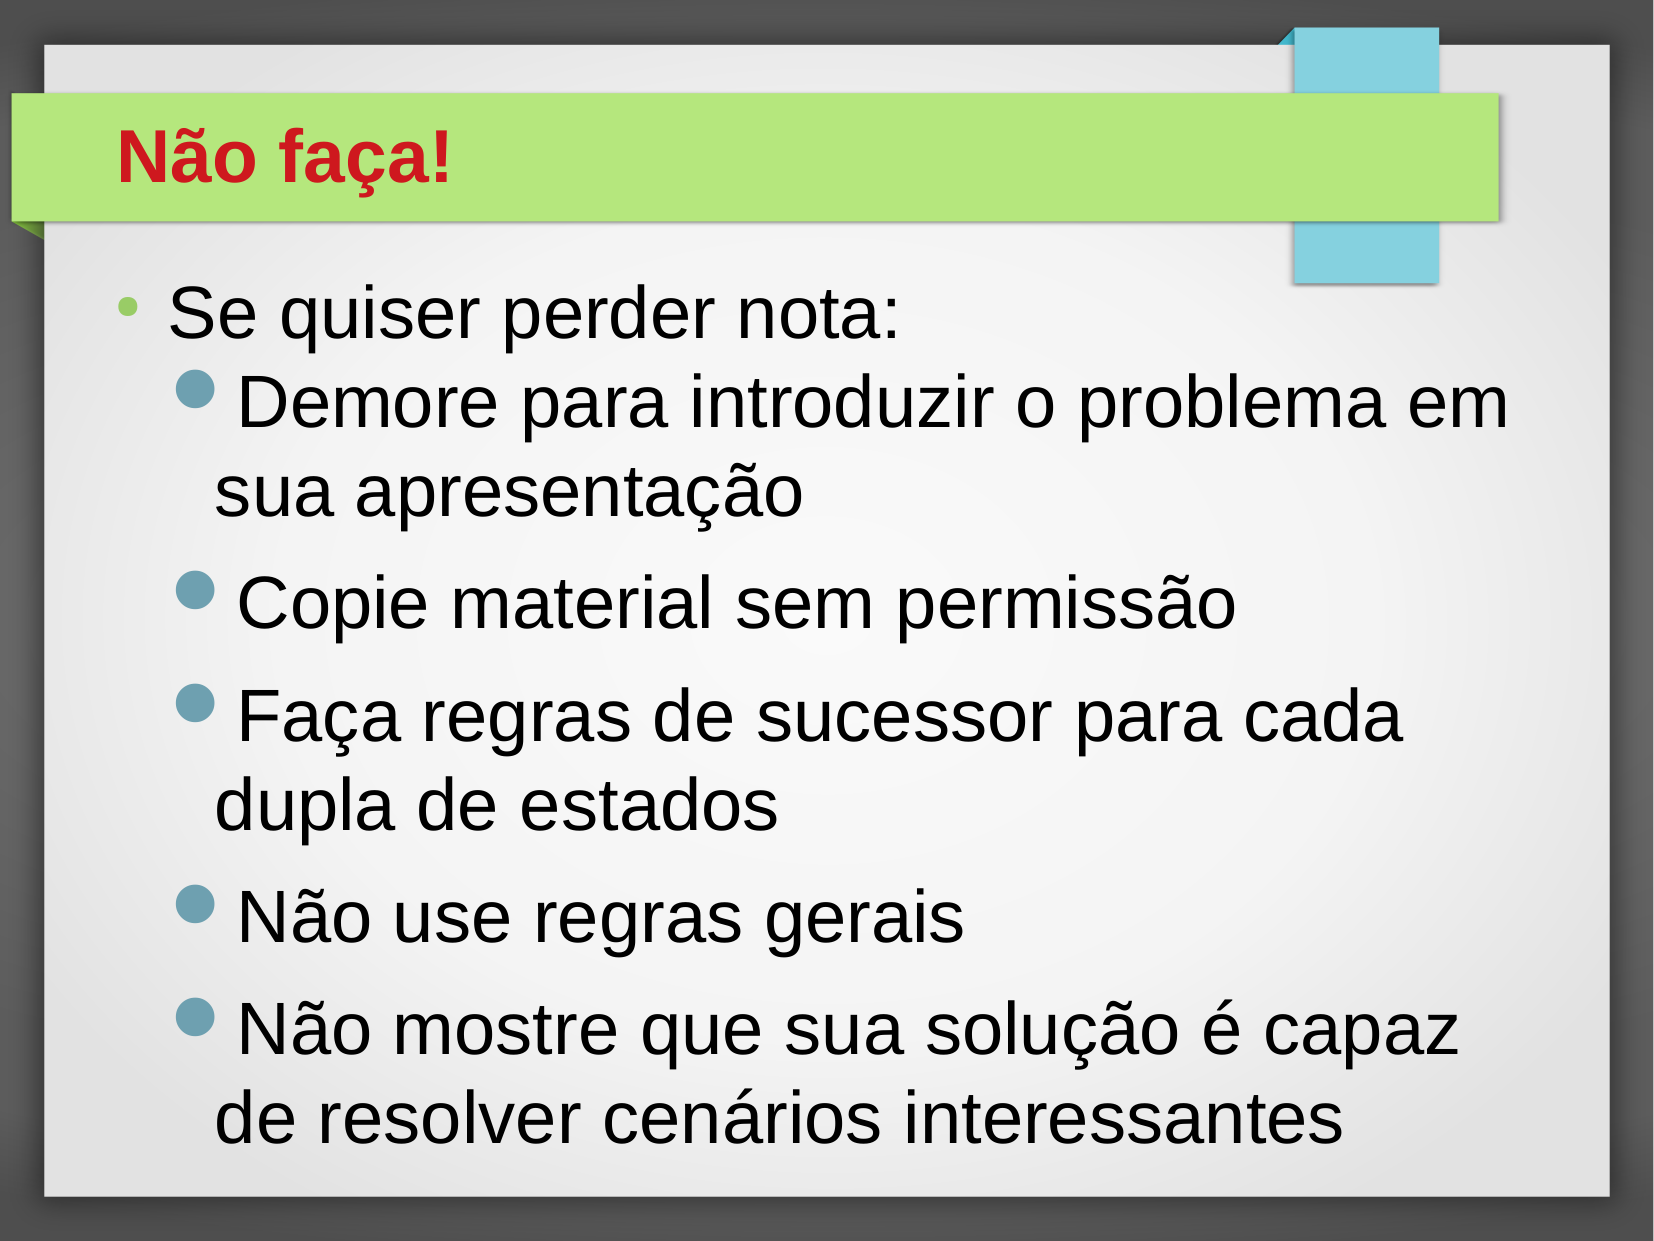

# Não faça!
Se quiser perder nota:
Demore para introduzir o problema em sua apresentação
Copie material sem permissão
Faça regras de sucessor para cada dupla de estados
Não use regras gerais
Não mostre que sua solução é capaz de resolver cenários interessantes